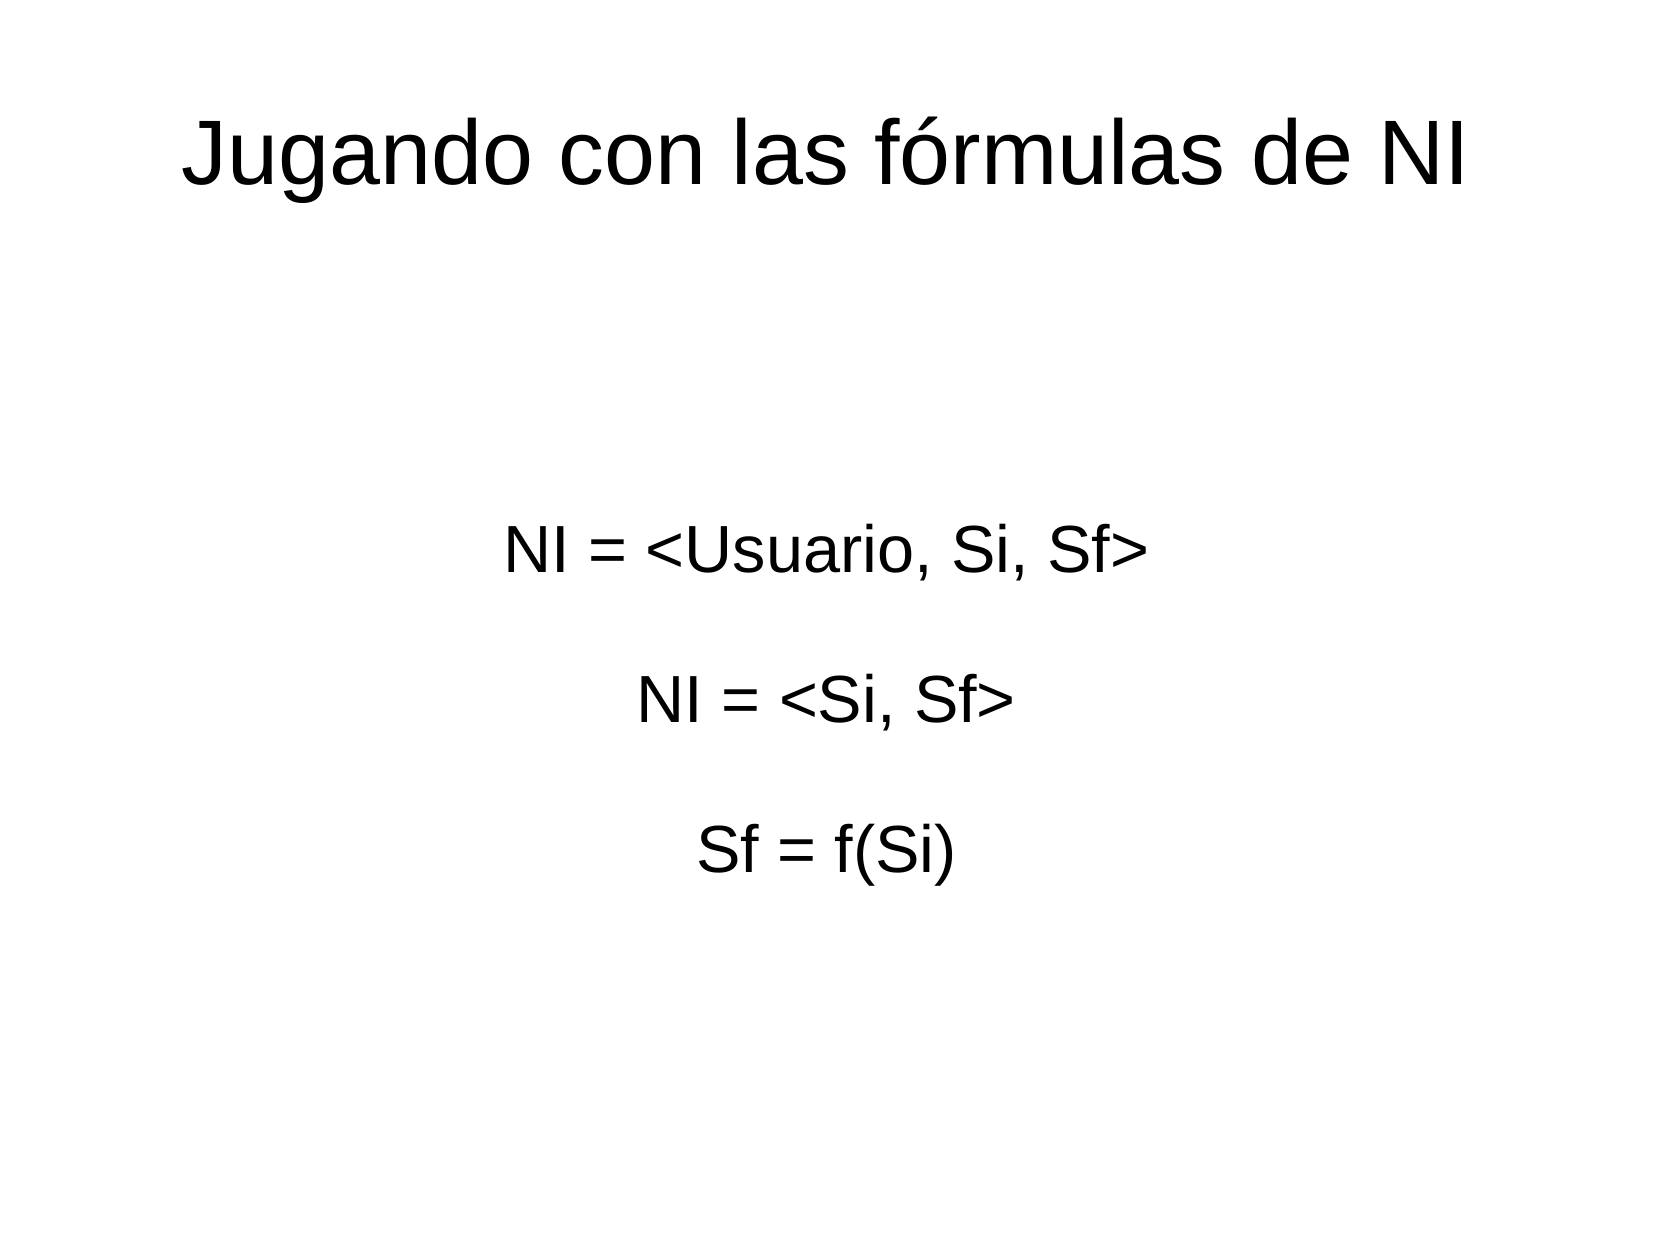

# Jugando con las fórmulas de NI
NI = <Usuario, Si, Sf>
NI = <Si, Sf>
Sf = f(Si)